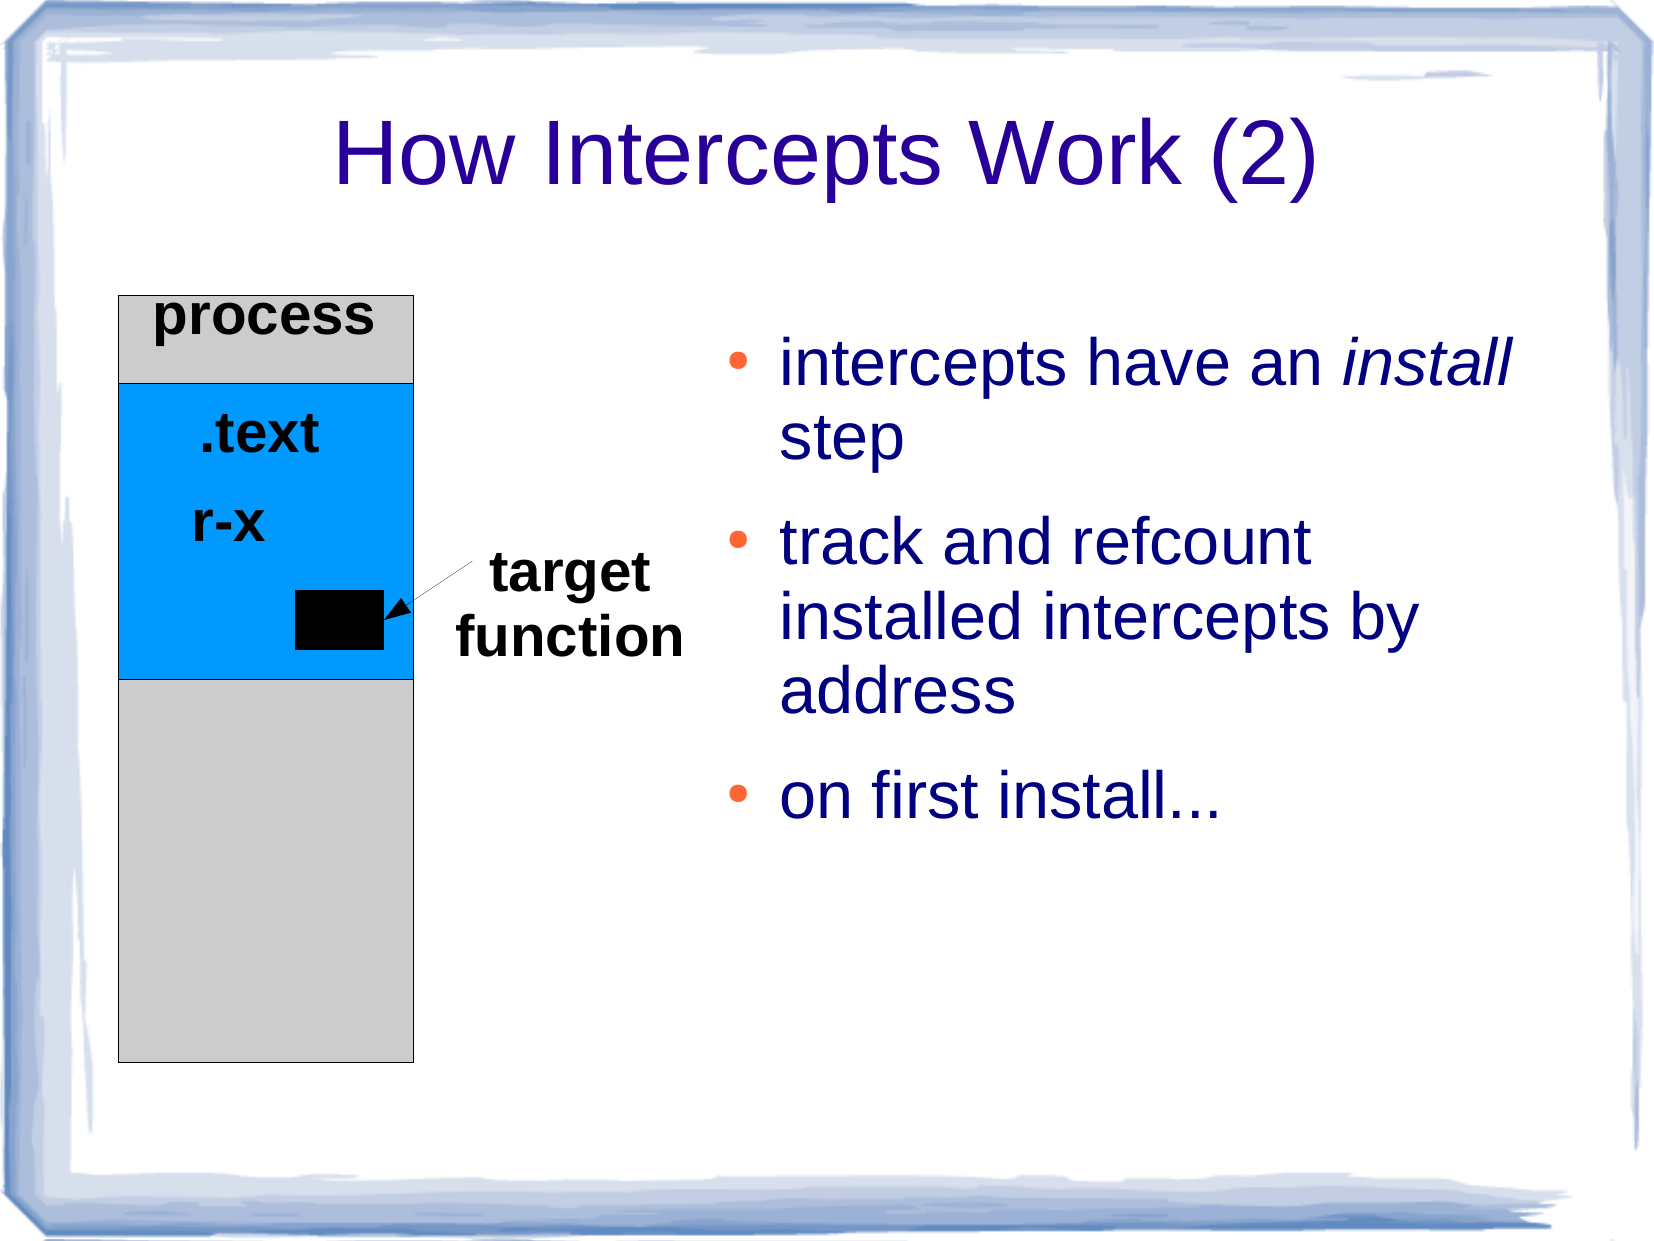

# How Intercepts Work (2)
process
intercepts have an install step
track and refcount installed intercepts by address
on first install...
.text
r-x
target
function